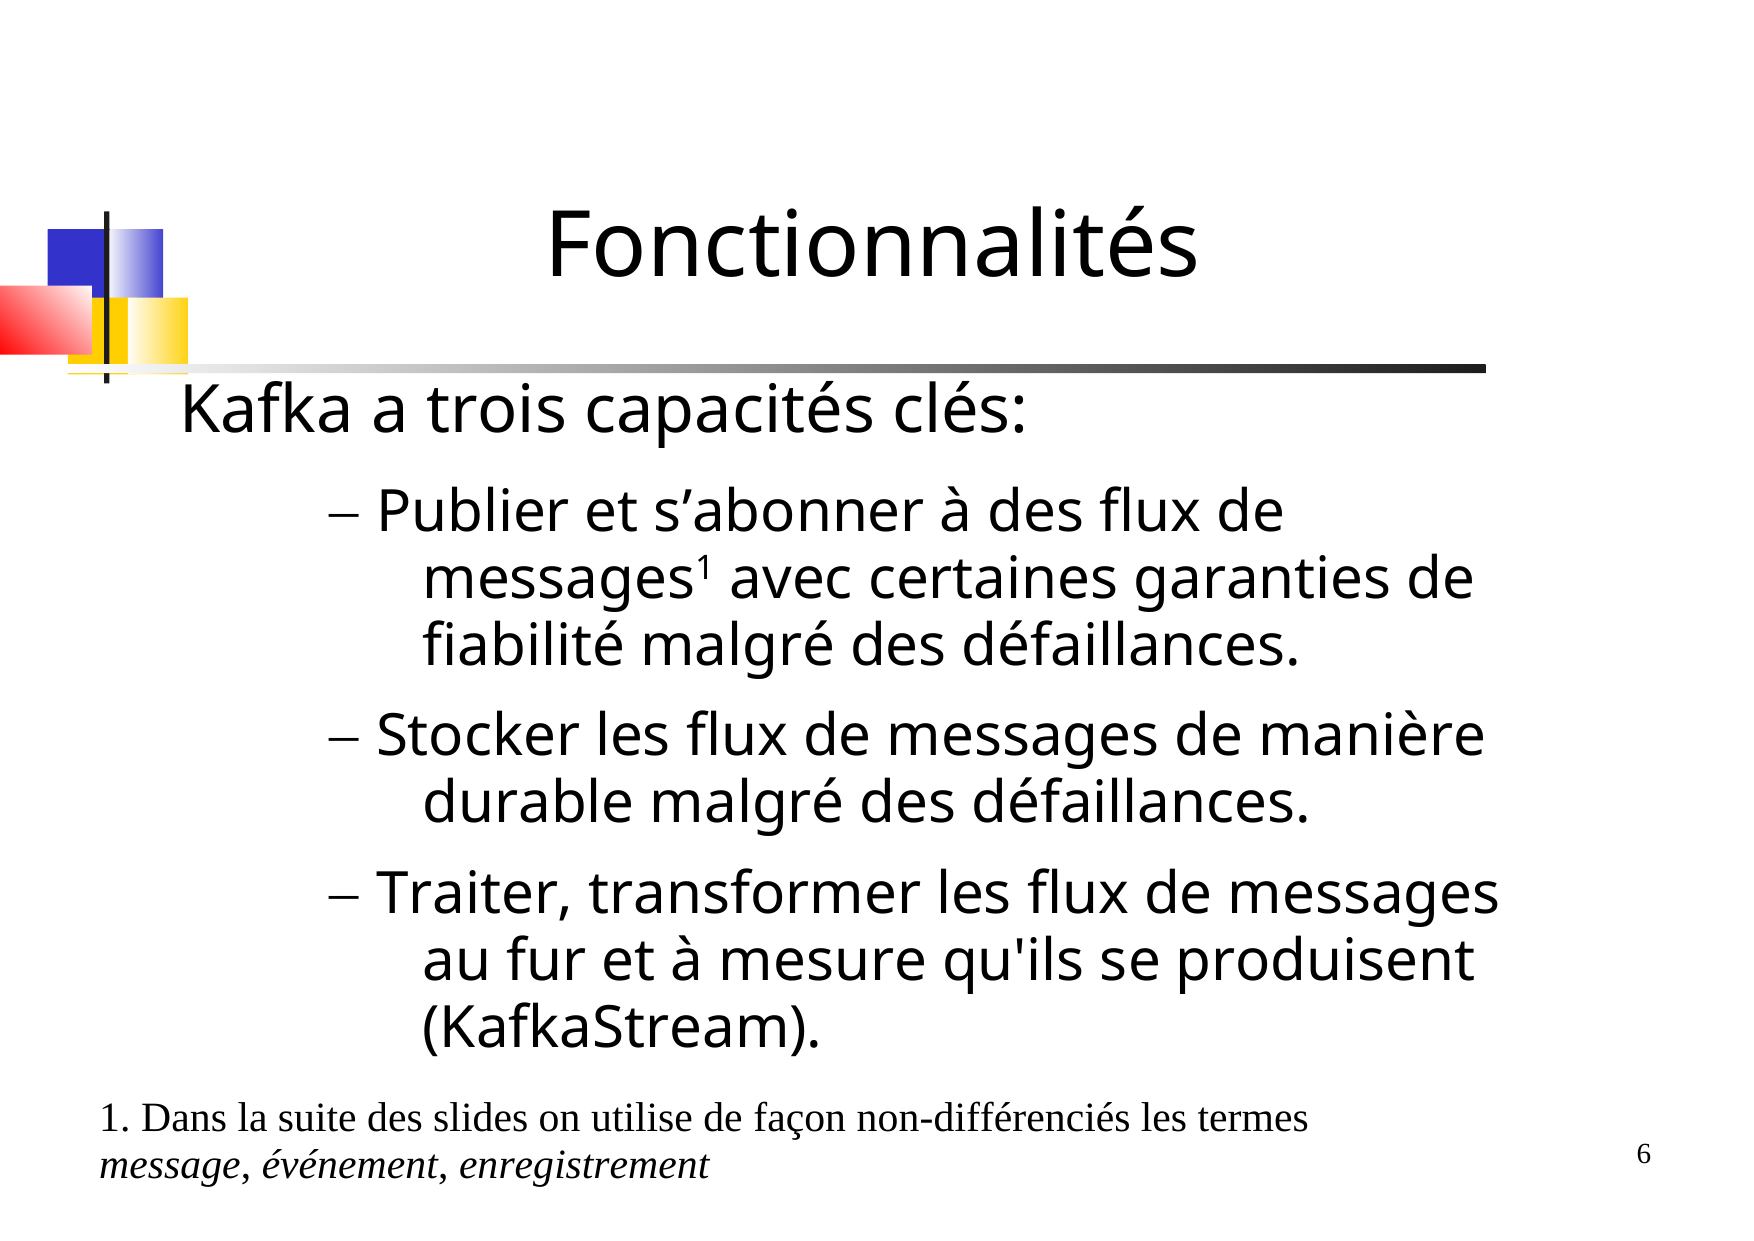

# Fonctionnalités
Kafka a trois capacités clés:
Publier et s’abonner à des flux de messages1 avec certaines garanties de fiabilité malgré des défaillances.
Stocker les flux de messages de manière durable malgré des défaillances.
Traiter, transformer les flux de messages au fur et à mesure qu'ils se produisent (KafkaStream).
1. Dans la suite des slides on utilise de façon non-différenciés les termes
message, événement, enregistrement